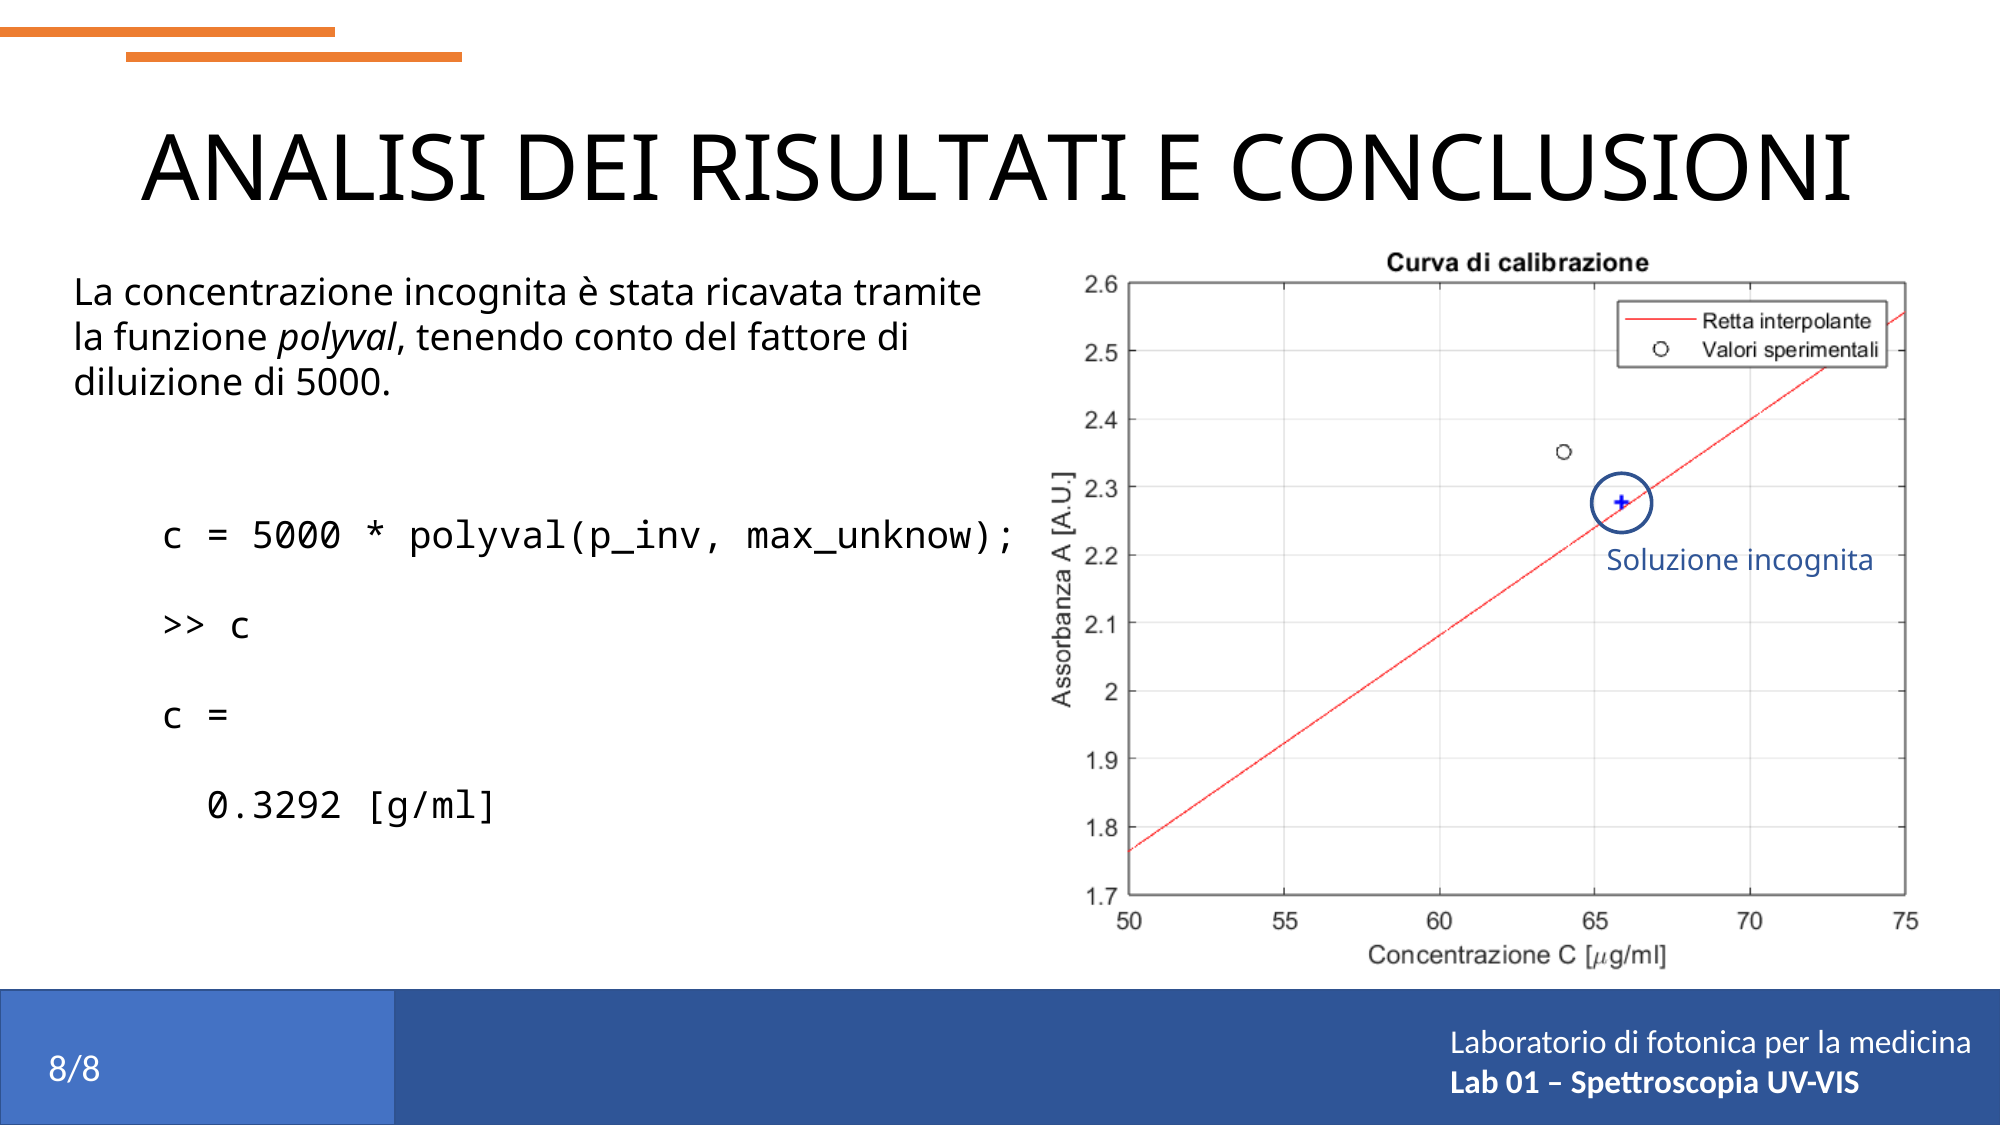

ANALISI DEI RISULTATI E CONCLUSIONI
La concentrazione incognita è stata ricavata tramite la funzione polyval, tenendo conto del fattore di diluizione di 5000.
c = 5000 * polyval(p_inv, max_unknow);
>> c
c =
 0.3292 [g/ml]
Soluzione incognita
Laboratorio di fotonica per la medicina
Lab 01 – Spettroscopia UV-VIS
8/8